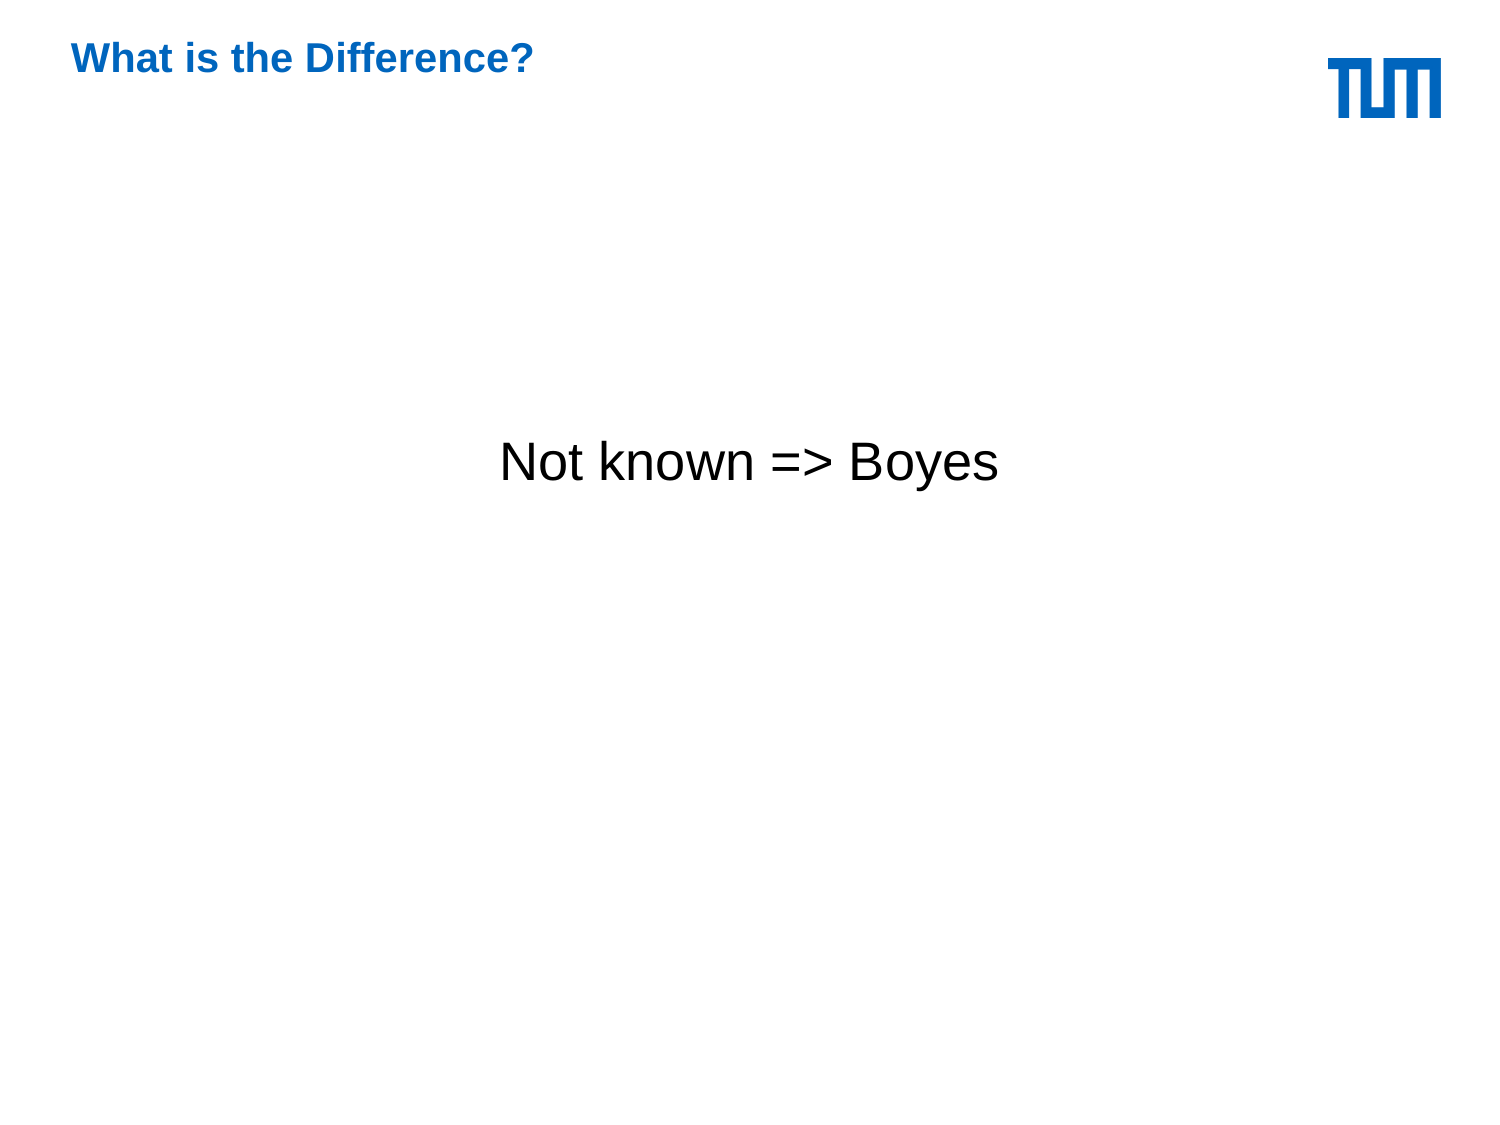

# What is the Difference?
Not known => Boyes